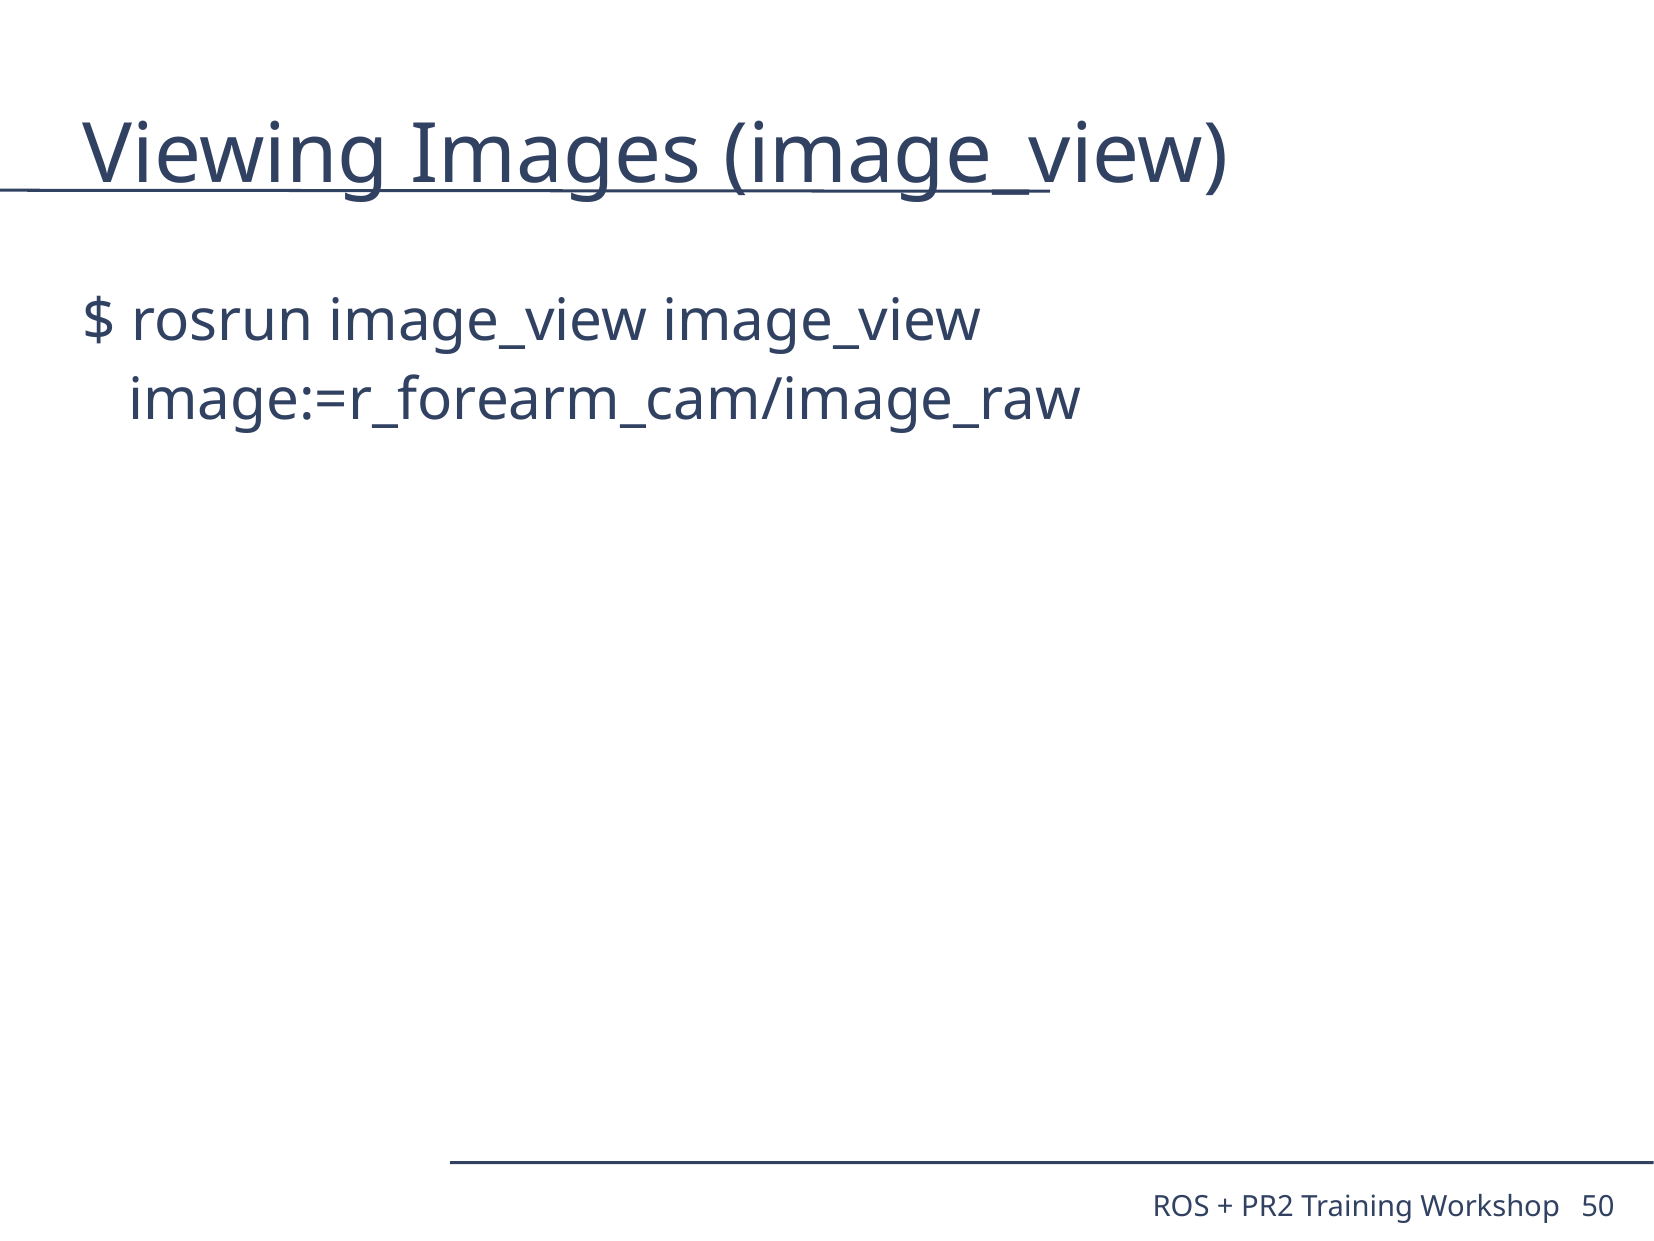

# Viewing Images (image_view)
$ rosrun image_view image_view
 image:=r_forearm_cam/image_raw
www.ros.org/wiki/image_view